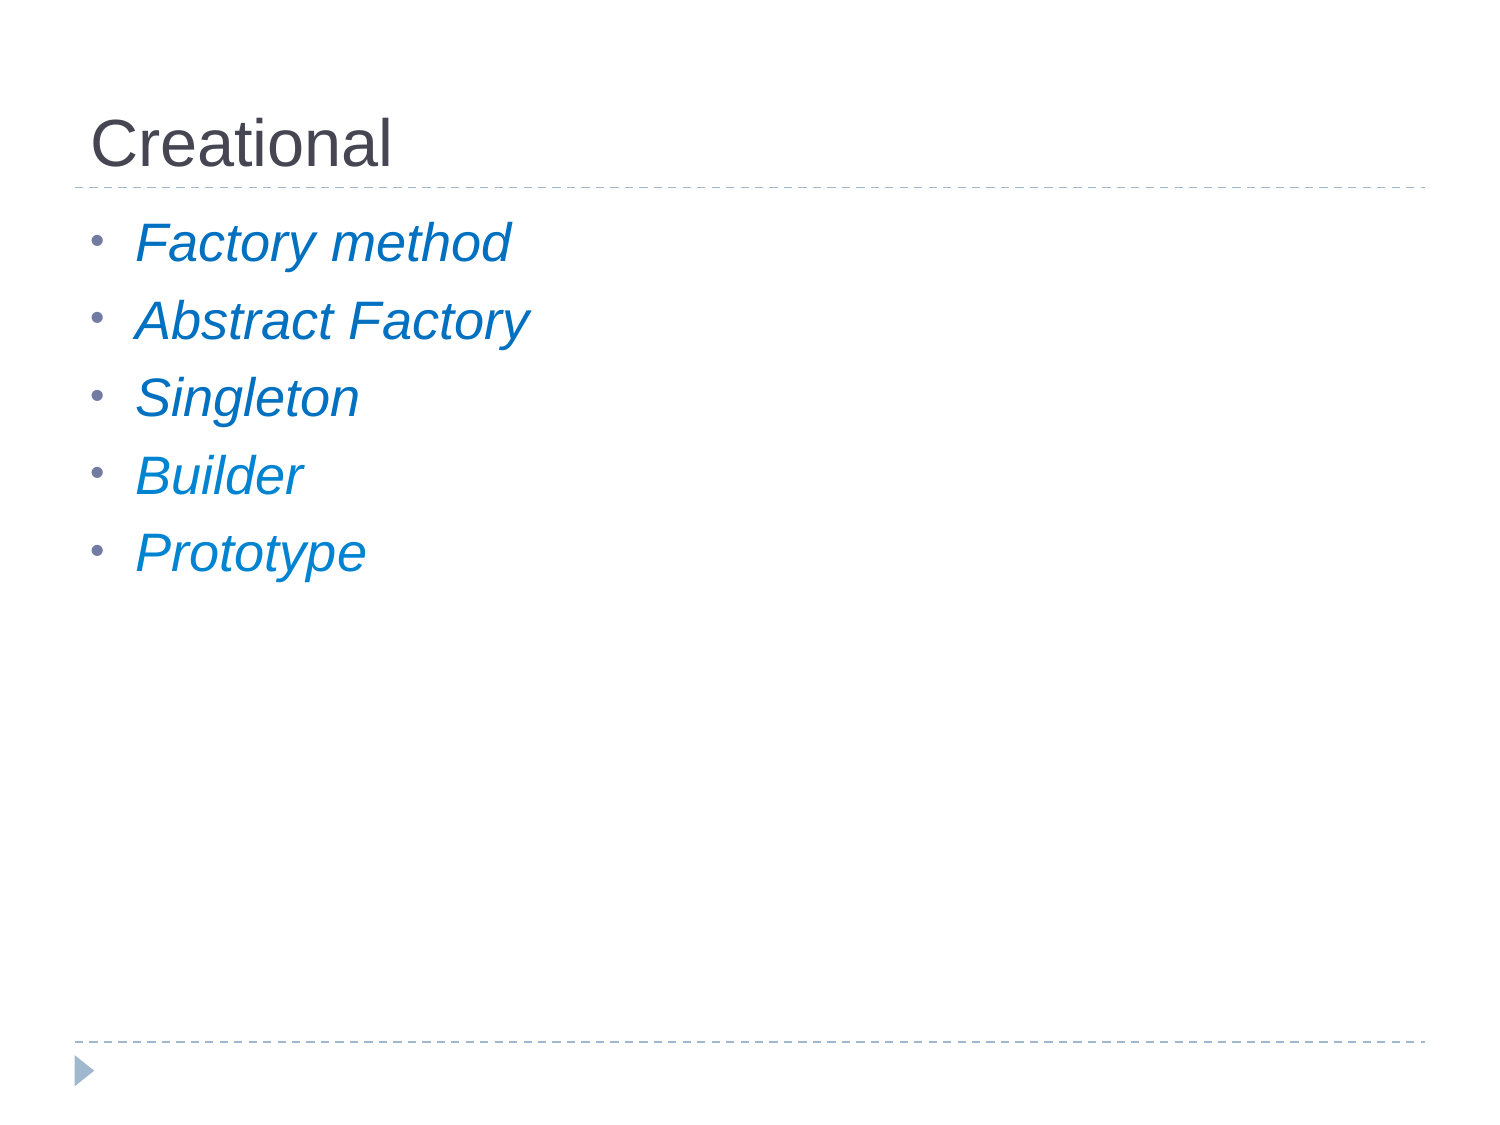

# Creational
Factory method
Abstract Factory
Singleton
Builder
Prototype